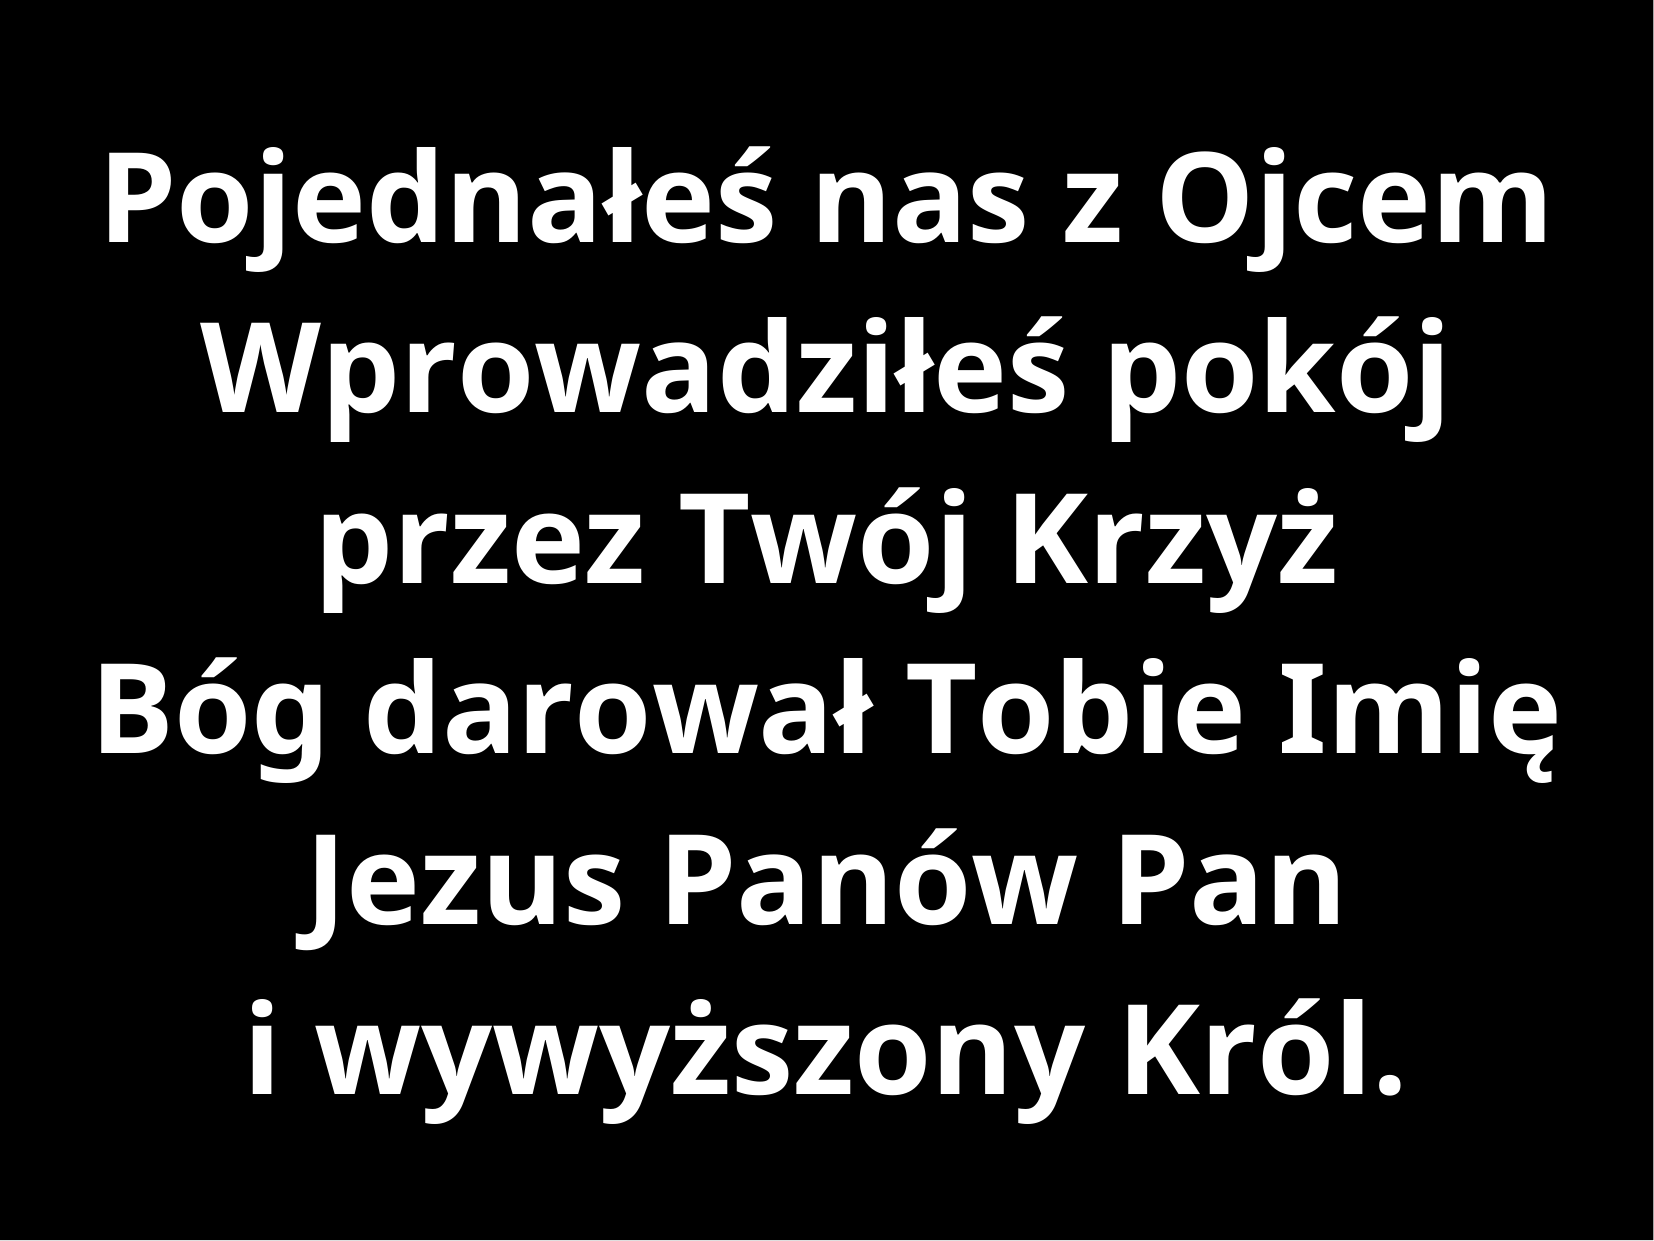

# Pojednałeś nas z Ojcem Wprowadziłeś pokój przez Twój Krzyż Bóg darował Tobie Imię Jezus Panów Pan i wywyższony Król.